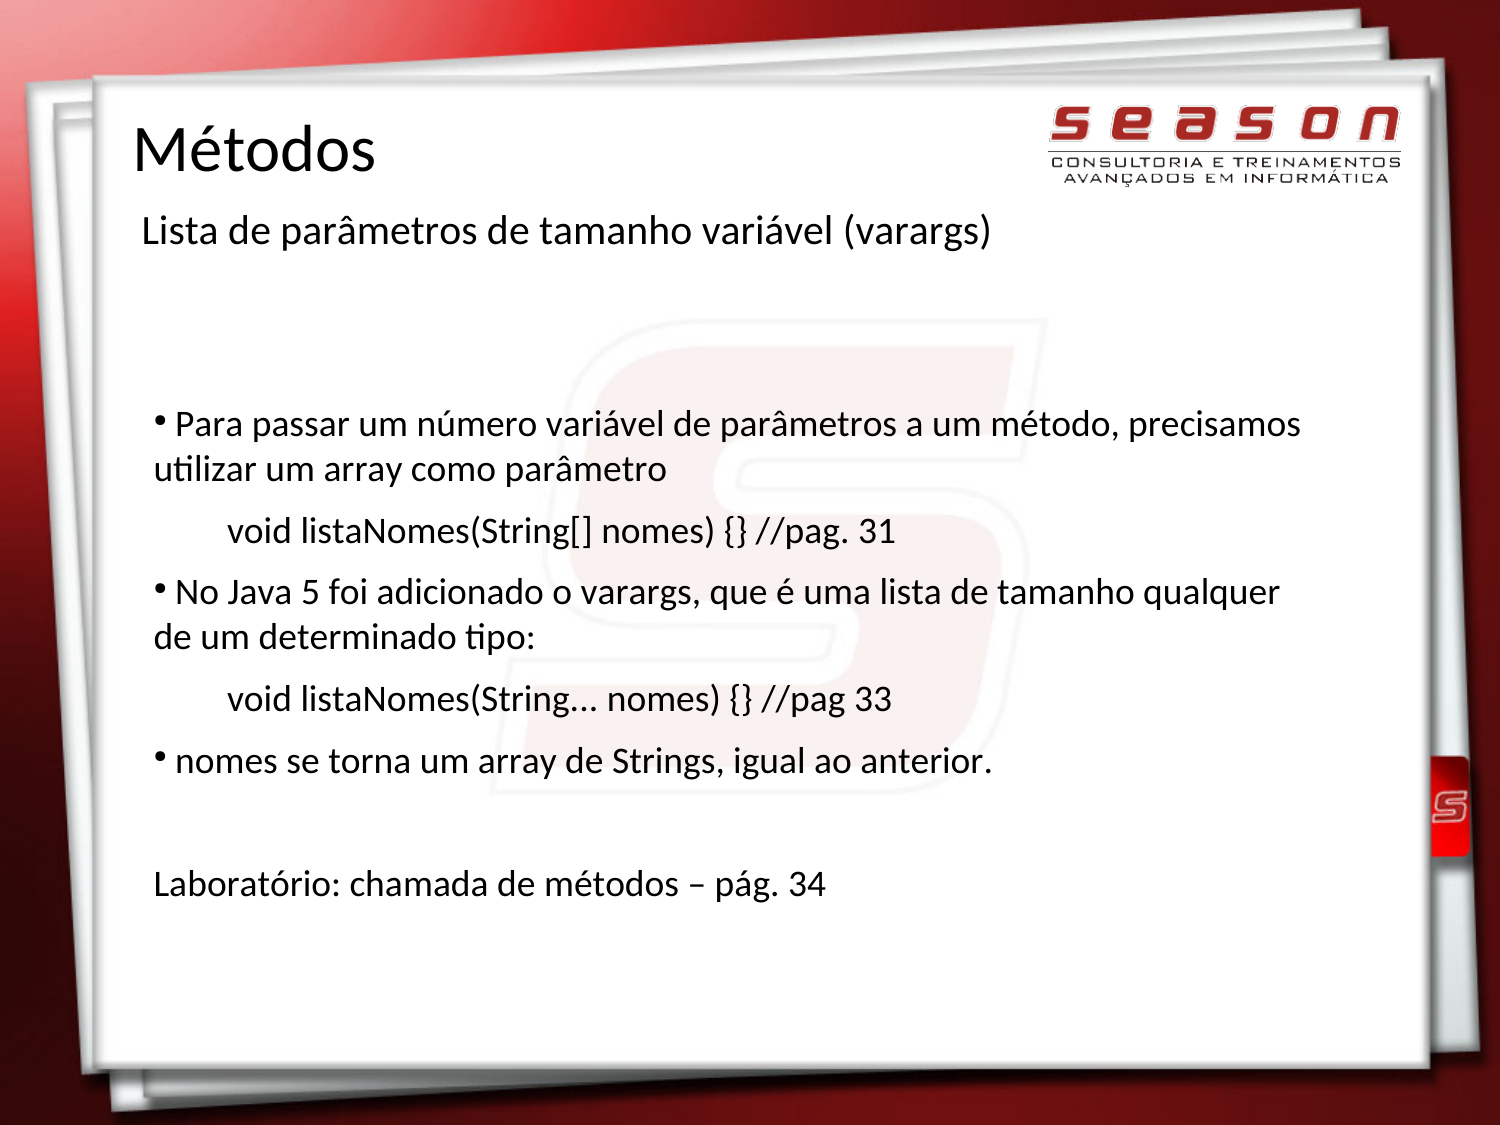

# Métodos
Lista de parâmetros de tamanho variável (varargs)
 Para passar um número variável de parâmetros a um método, precisamos utilizar um array como parâmetro
	void listaNomes(String[] nomes) {} //pag. 31
 No Java 5 foi adicionado o varargs, que é uma lista de tamanho qualquer de um determinado tipo:
	void listaNomes(String... nomes) {} //pag 33
 nomes se torna um array de Strings, igual ao anterior.
Laboratório: chamada de métodos – pág. 34